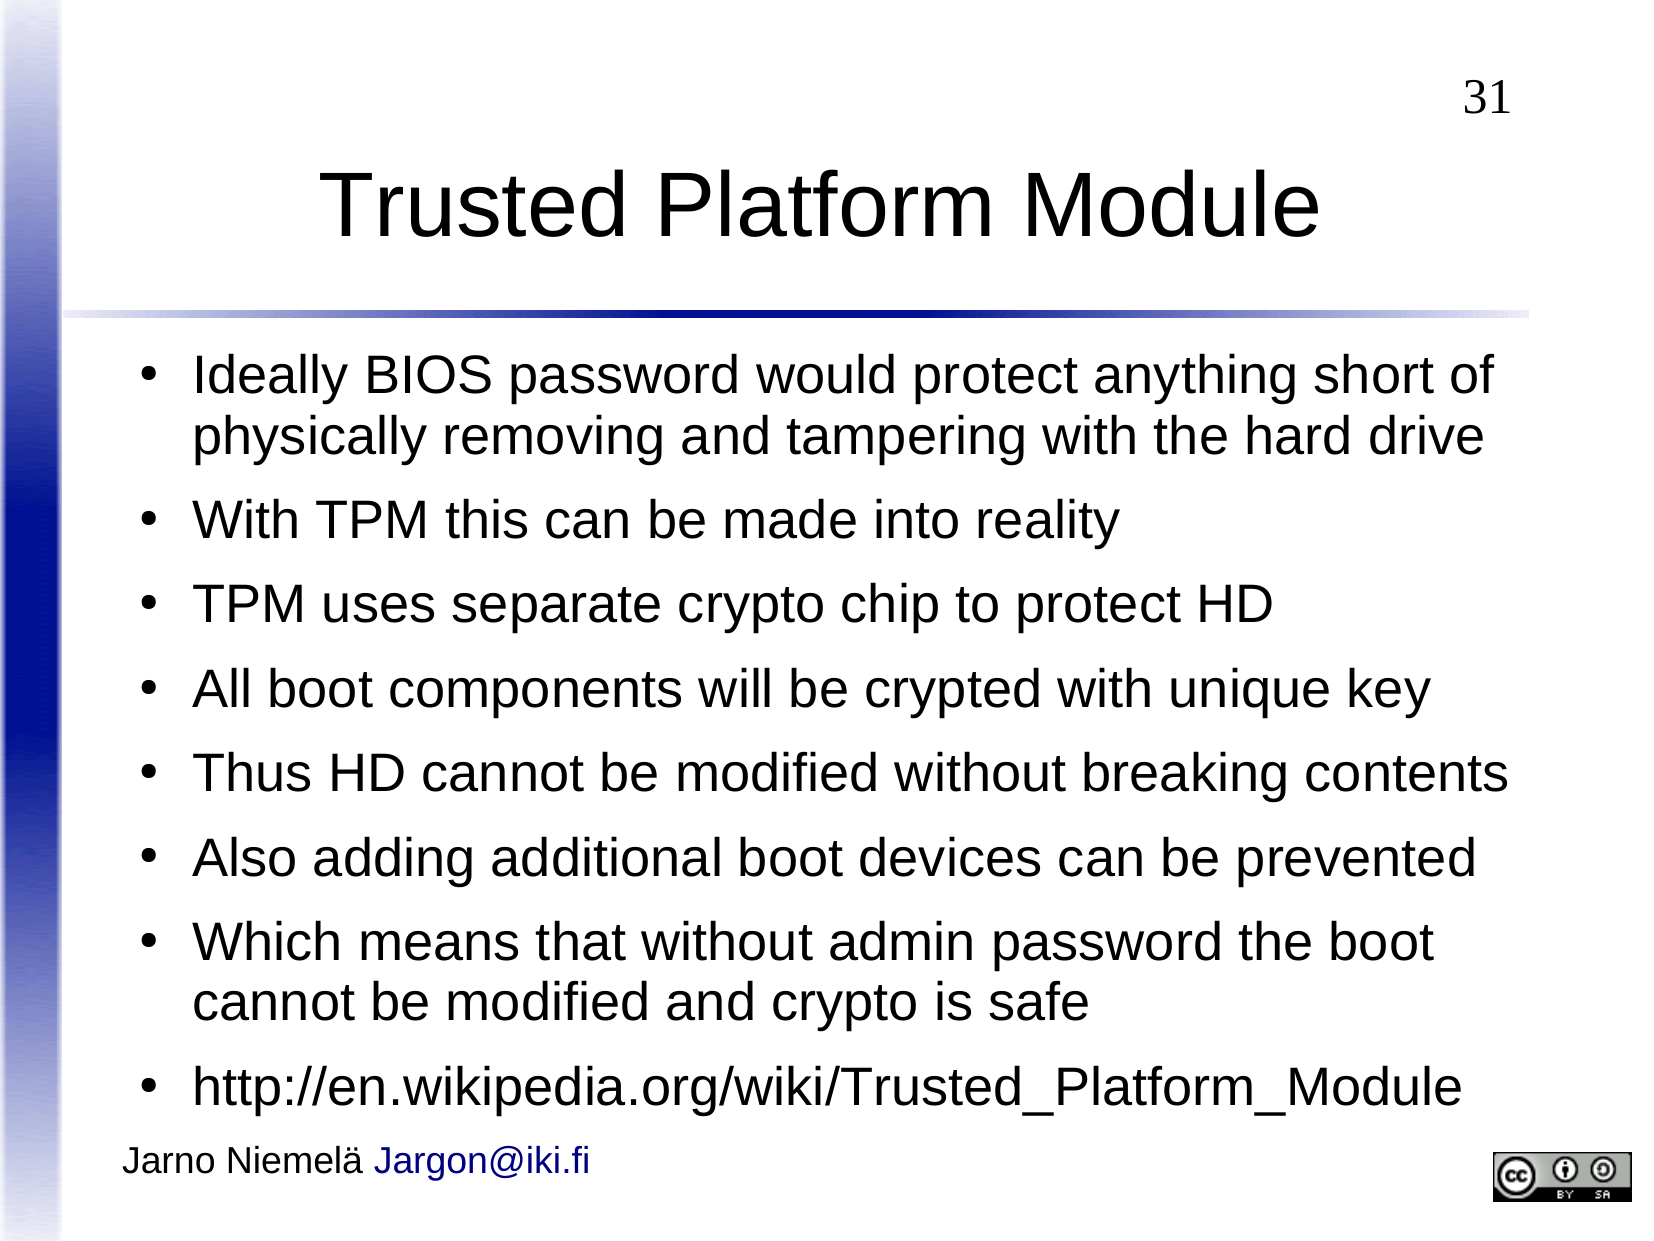

# Trusted Platform Module
Ideally BIOS password would protect anything short of physically removing and tampering with the hard drive
With TPM this can be made into reality
TPM uses separate crypto chip to protect HD
All boot components will be crypted with unique key
Thus HD cannot be modified without breaking contents
Also adding additional boot devices can be prevented
Which means that without admin password the boot
cannot be modified and crypto is safe
http://en.wikipedia.org/wiki/Trusted_Platform_Module